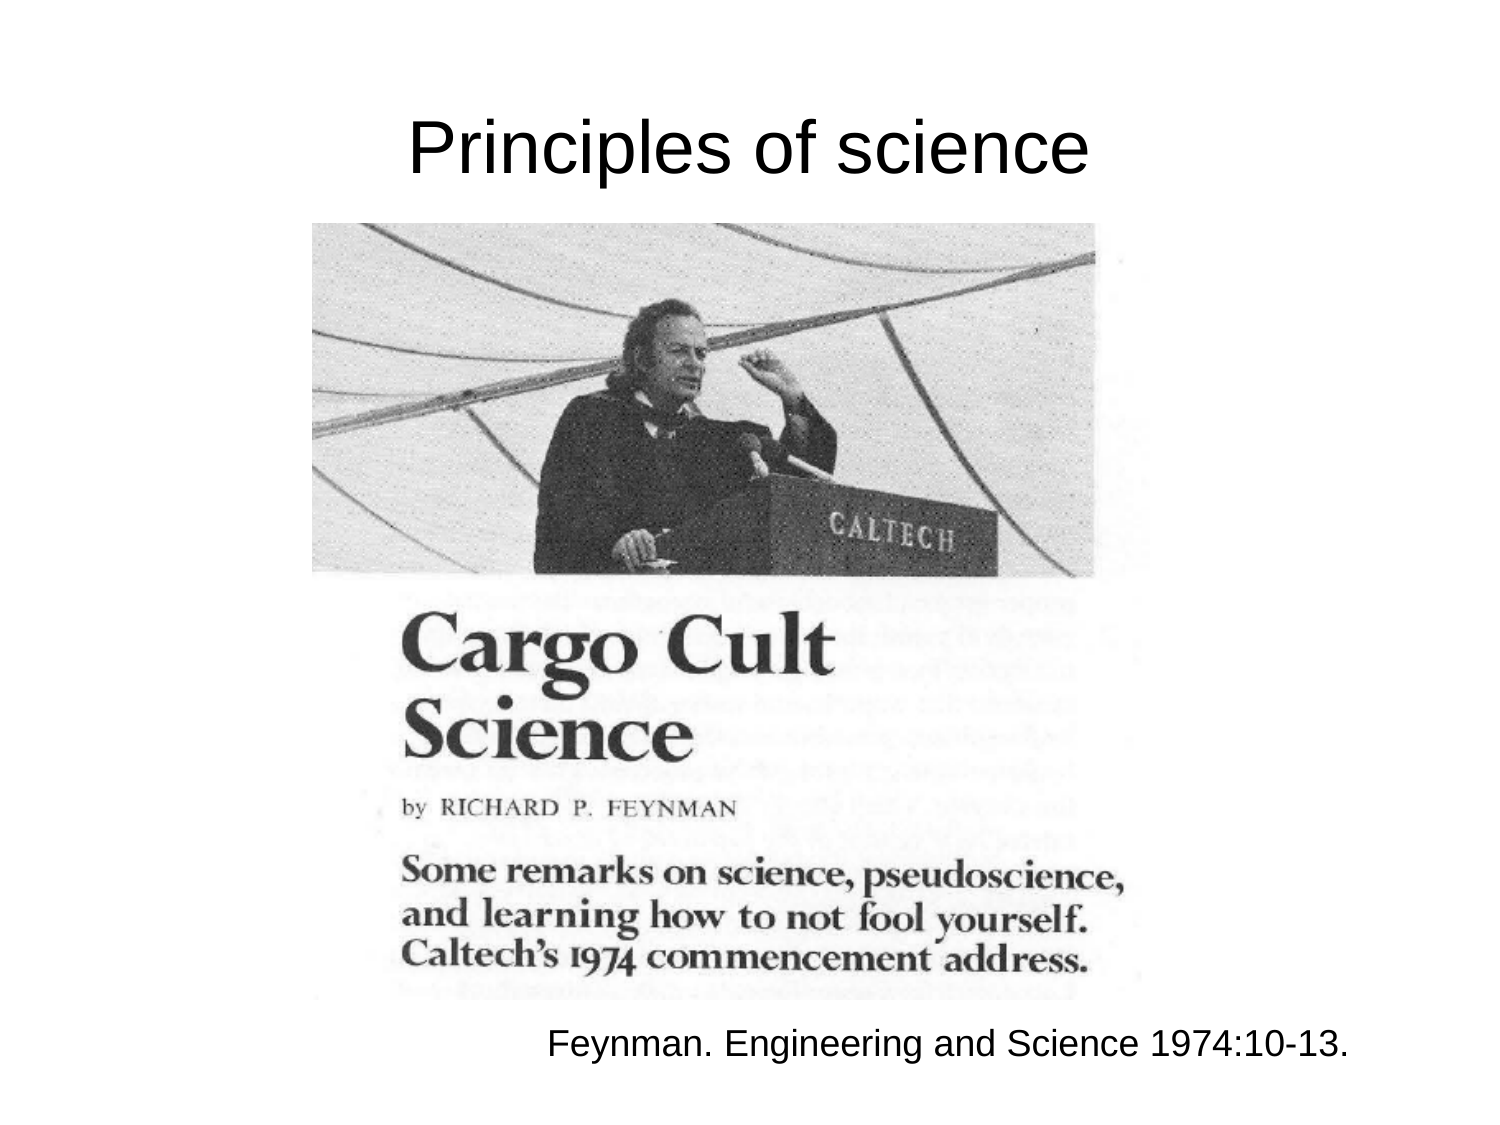

# Principles of science
Feynman. Engineering and Science 1974:10-13.